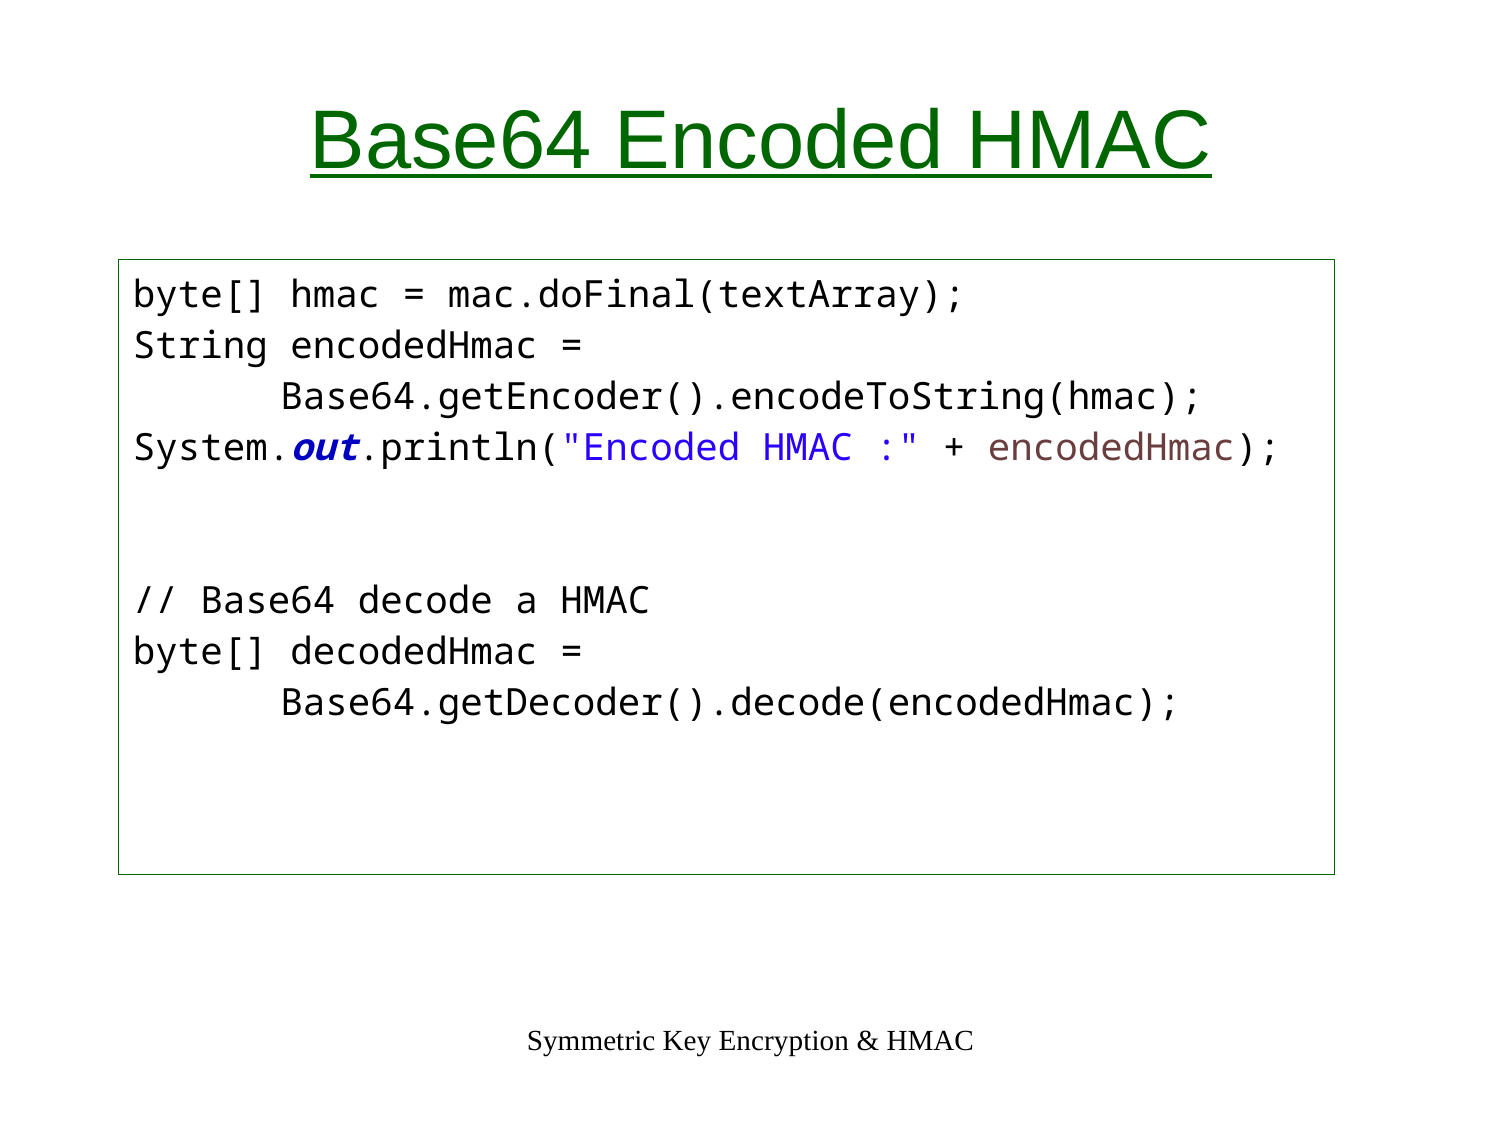

# Base64 Encoded HMAC
byte[] hmac = mac.doFinal(textArray);
String encodedHmac =
		Base64.getEncoder().encodeToString(hmac);
System.out.println("Encoded HMAC :" + encodedHmac);
// Base64 decode a HMAC
byte[] decodedHmac =
 		Base64.getDecoder().decode(encodedHmac);
Symmetric Key Encryption & HMAC